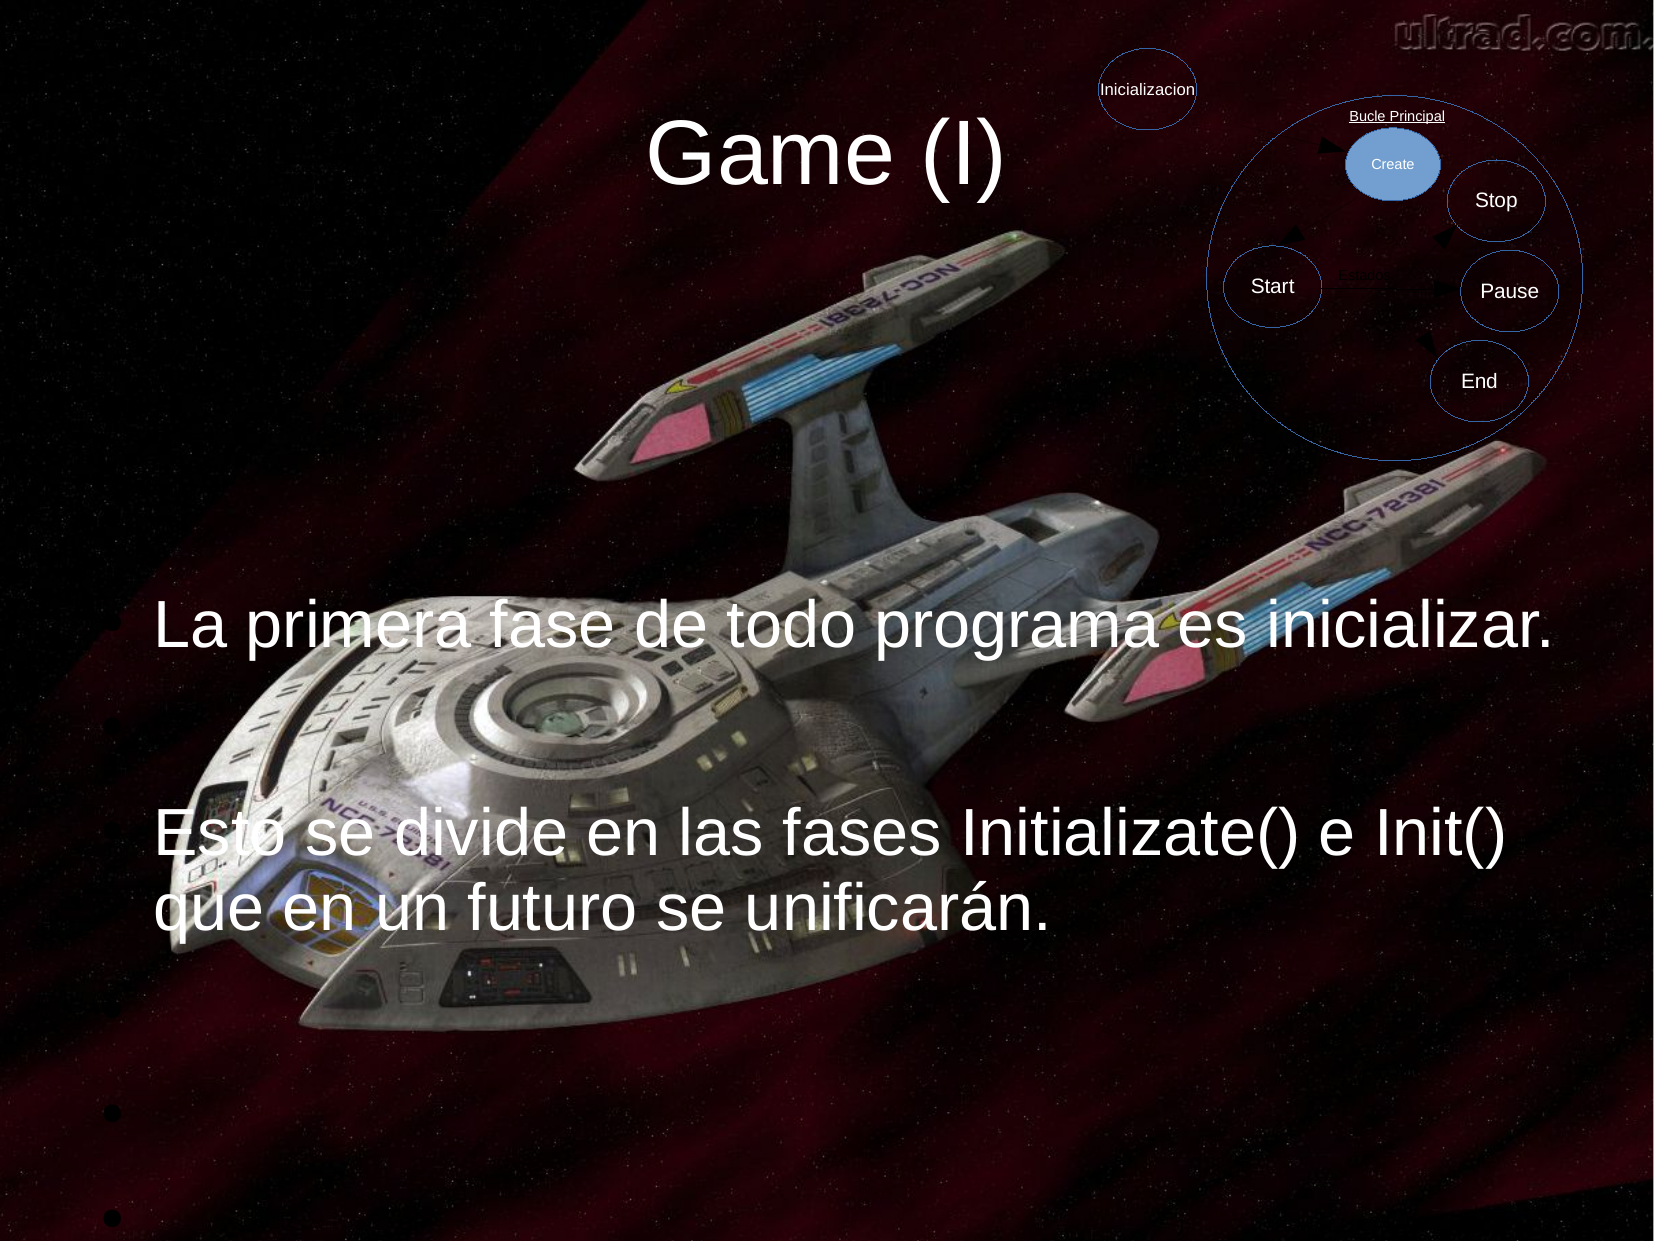

Inicializacion
# Game (I)
Bucle Principal
Create
Stop
Start
Pause
Estados
End
La primera fase de todo programa es inicializar.
Esto se divide en las fases Initializate() e Init() que en un futuro se unificarán.